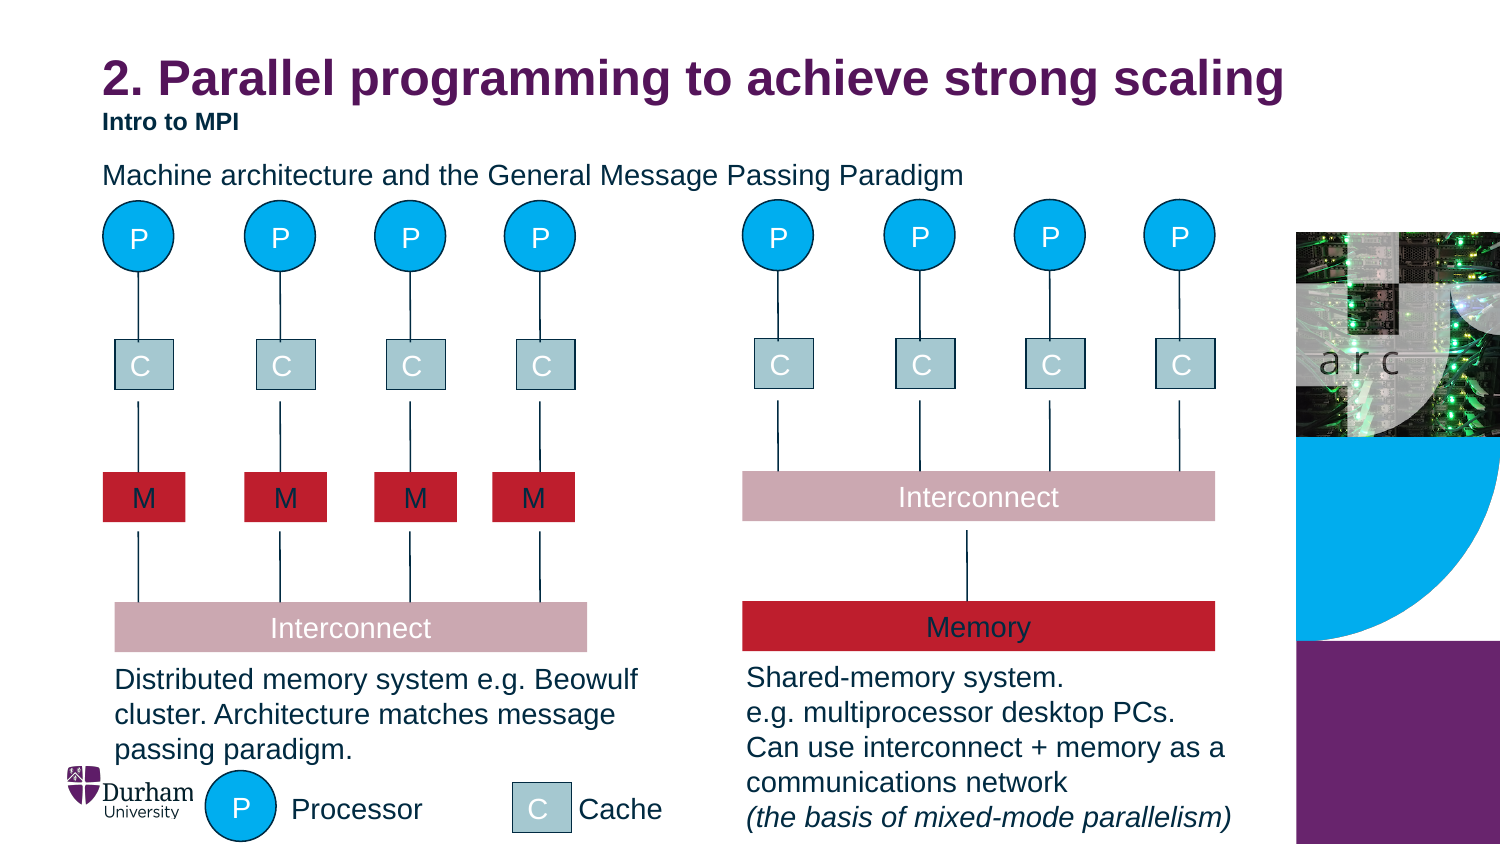

# 2. Parallel programming to achieve strong scaling Intro to MPI
Machine architecture and the General Message Passing Paradigm
P
P
P
P
C
C
C
C
Interconnect
Memory
P
P
P
P
C
C
C
C
M
M
M
M
Interconnect
Distributed memory system e.g. Beowulf cluster. Architecture matches message passing paradigm.
Shared-memory system.
e.g. multiprocessor desktop PCs.
Can use interconnect + memory as a communications network
(the basis of mixed-mode parallelism)
P
Processor
C
Cache